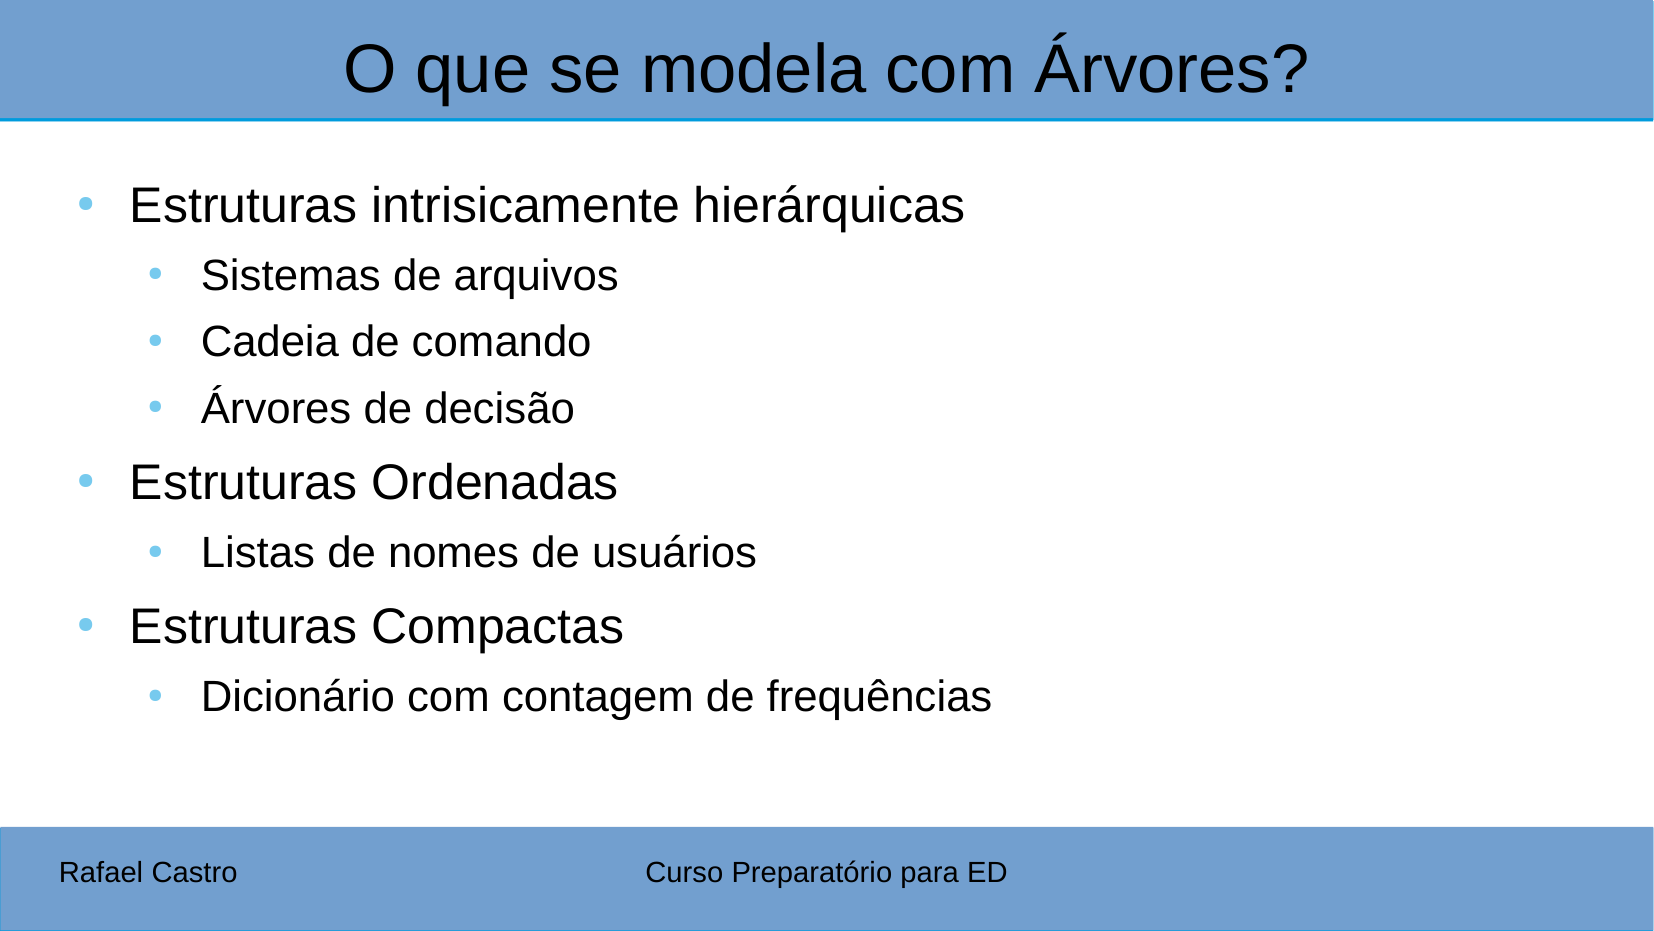

# O que se modela com Árvores?
Estruturas intrisicamente hierárquicas
Sistemas de arquivos
Cadeia de comando
Árvores de decisão
Estruturas Ordenadas
Listas de nomes de usuários
Estruturas Compactas
Dicionário com contagem de frequências
Curso Preparatório para ED